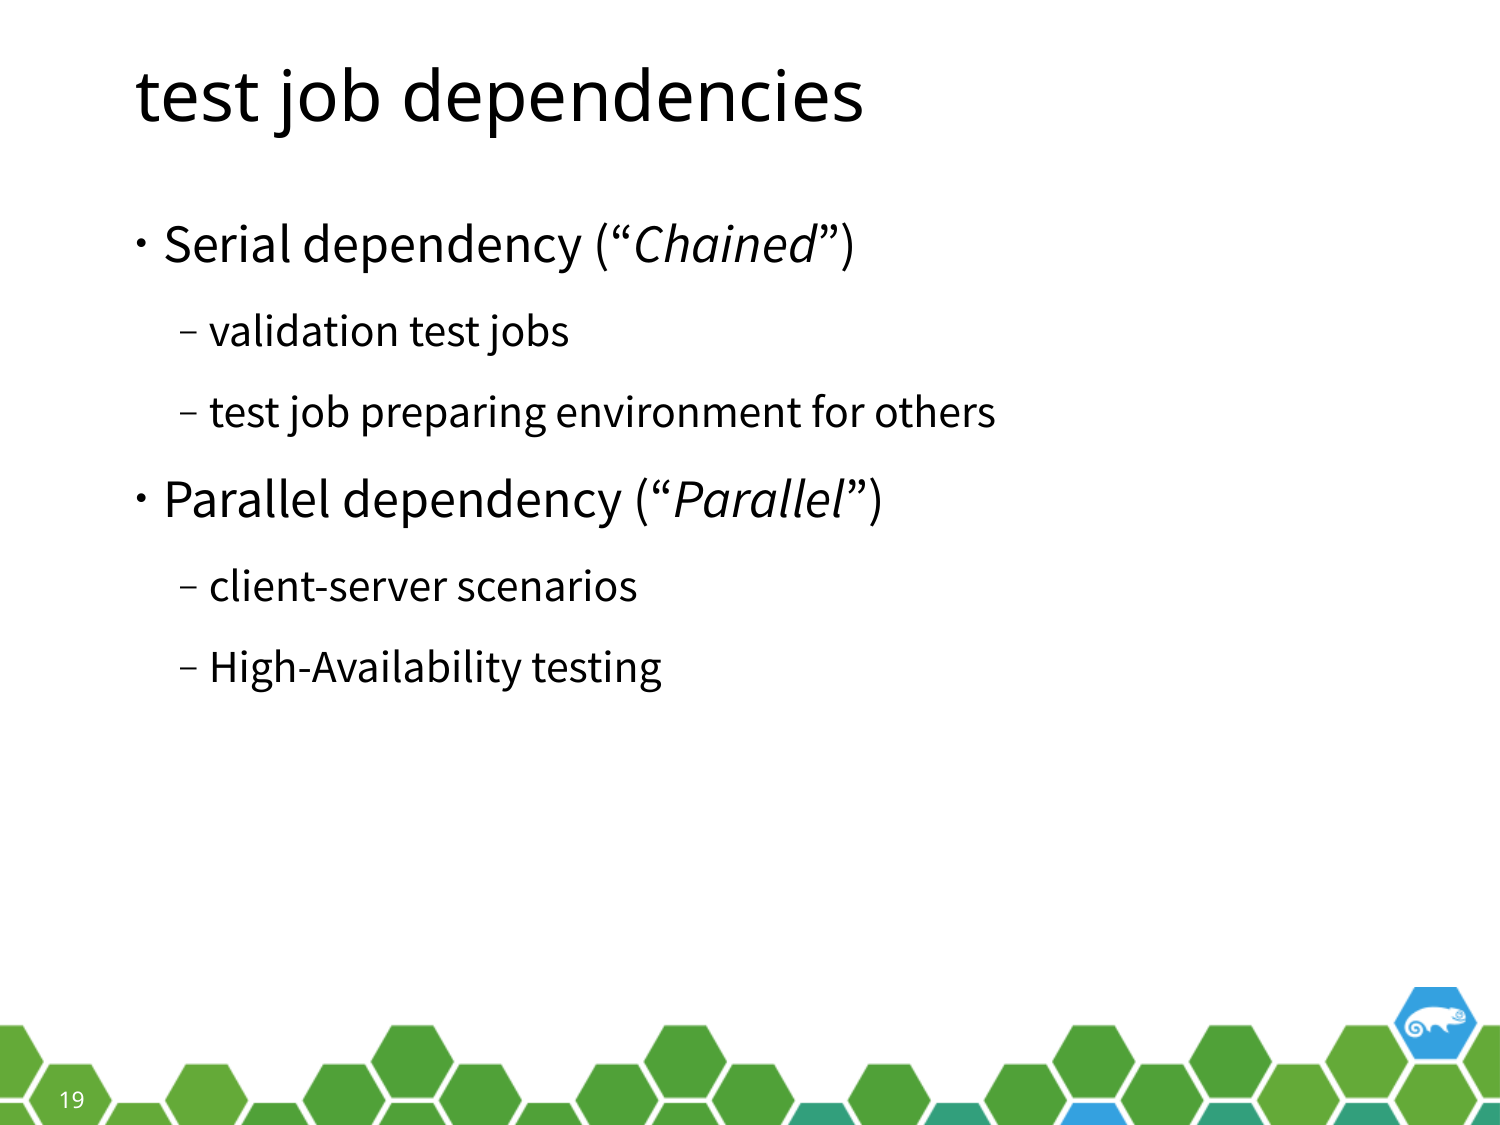

# test job dependencies
Serial dependency (“Chained”)
validation test jobs
test job preparing environment for others
Parallel dependency (“Parallel”)
client-server scenarios
High-Availability testing